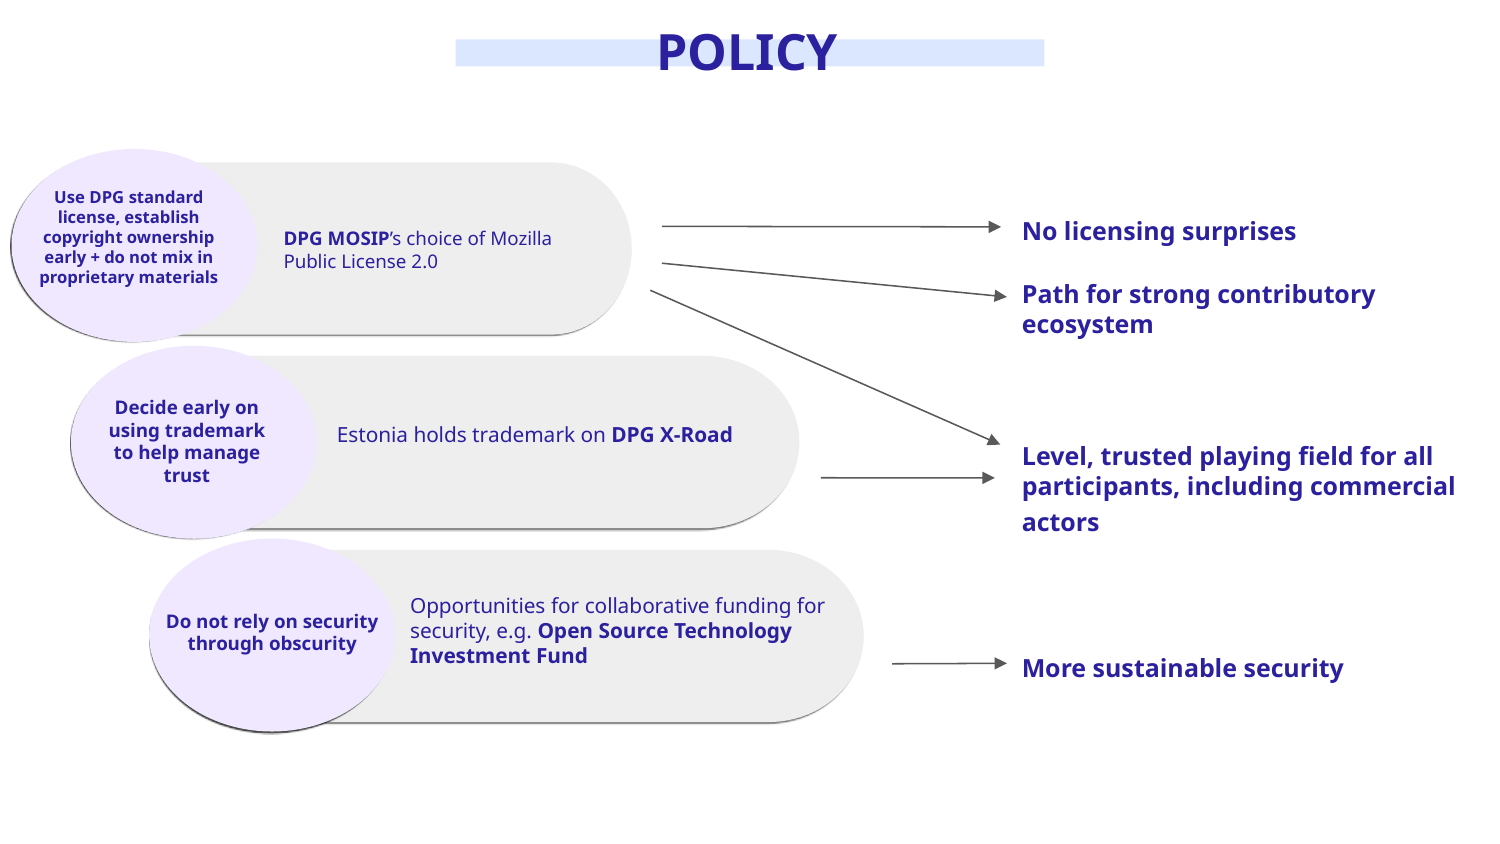

POLICY
Use DPG standard license, establish copyright ownership early + do not mix in proprietary materials
No licensing surprises
DPG MOSIP’s choice of Mozilla Public License 2.0
Path for strong contributory ecosystem
Decide early on using trademark to help manage trust
Estonia holds trademark on DPG X-Road
Level, trusted playing field for all participants, including commercial actors
Opportunities for collaborative funding for security, e.g. Open Source Technology Investment Fund
Do not rely on security through obscurity
More sustainable security